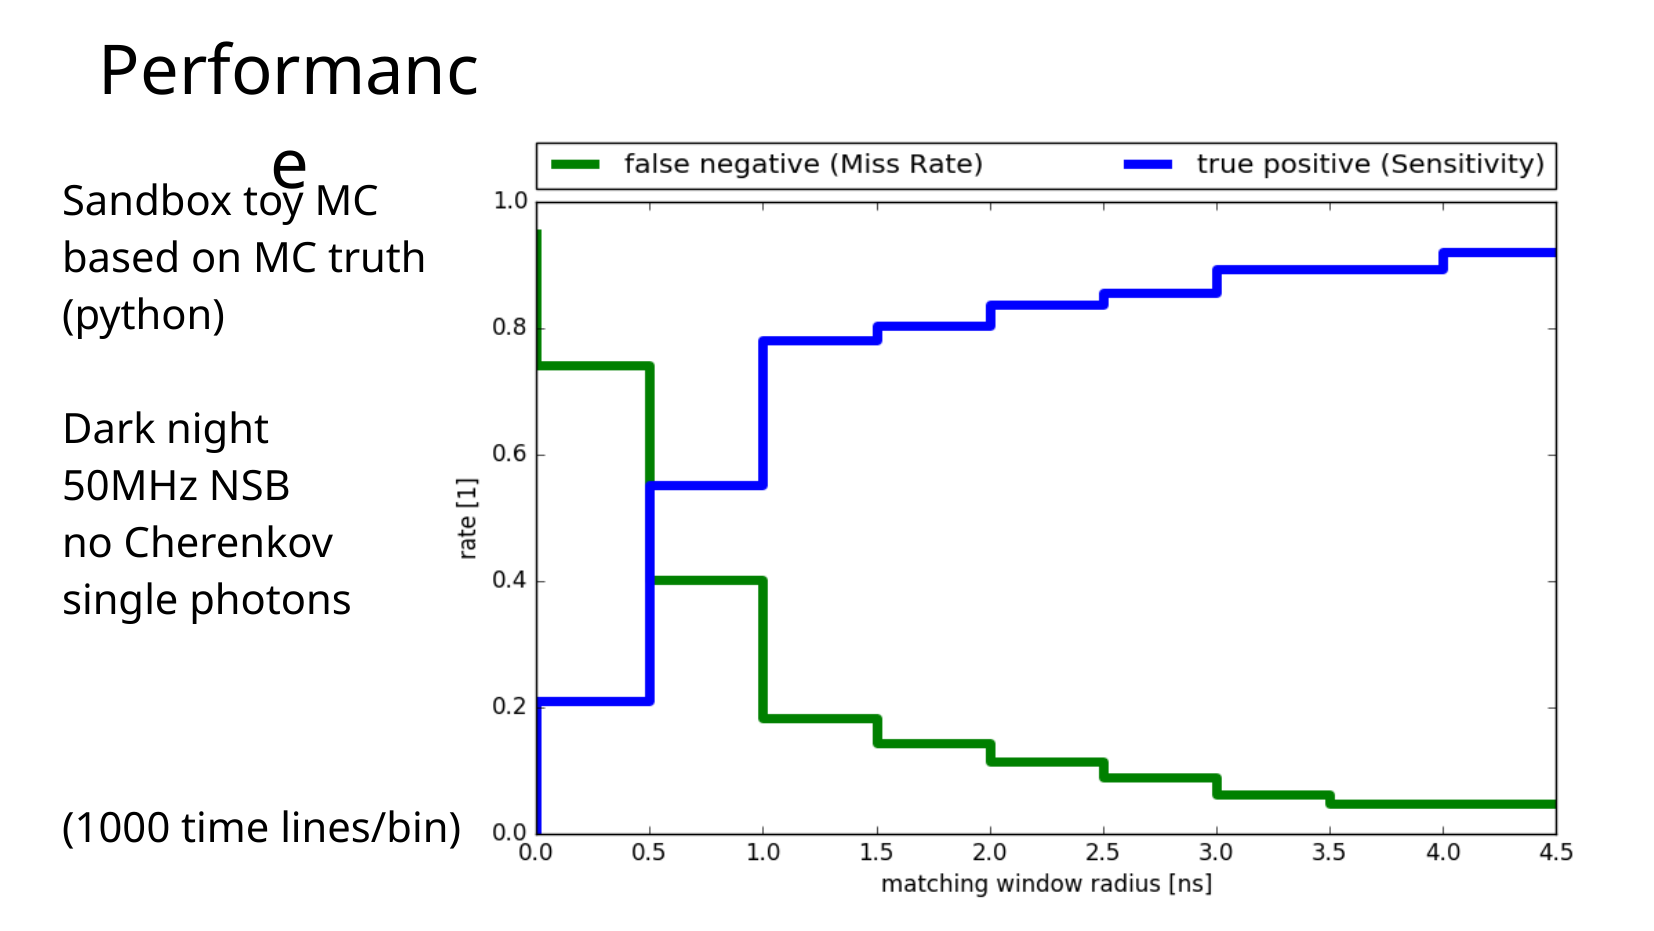

# Performance
Sandbox toy MC
based on MC truth
(python)
Dark night
50MHz NSB
no Cherenkov
single photons
(1000 time lines/bin)